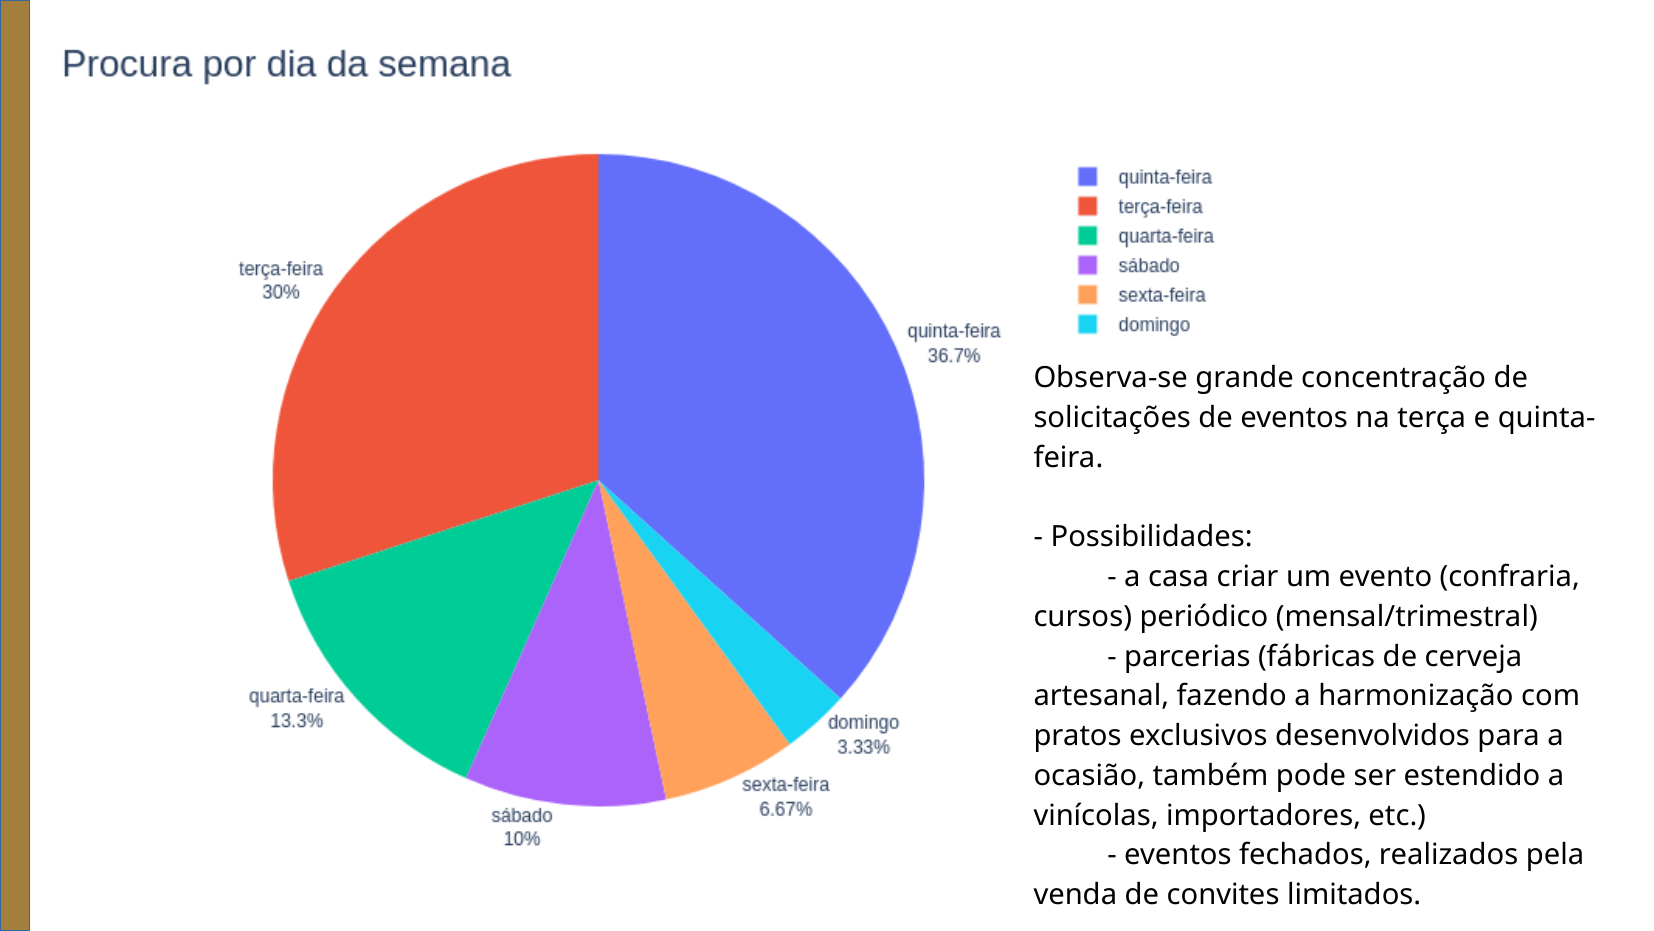

# Observa-se grande concentração de solicitações de eventos na terça e quinta-feira. - Possibilidades: - a casa criar um evento (confraria, cursos) periódico (mensal/trimestral) - parcerias (fábricas de cerveja artesanal, fazendo a harmonização com pratos exclusivos desenvolvidos para a ocasião, também pode ser estendido a vinícolas, importadores, etc.) - eventos fechados, realizados pela venda de convites limitados.